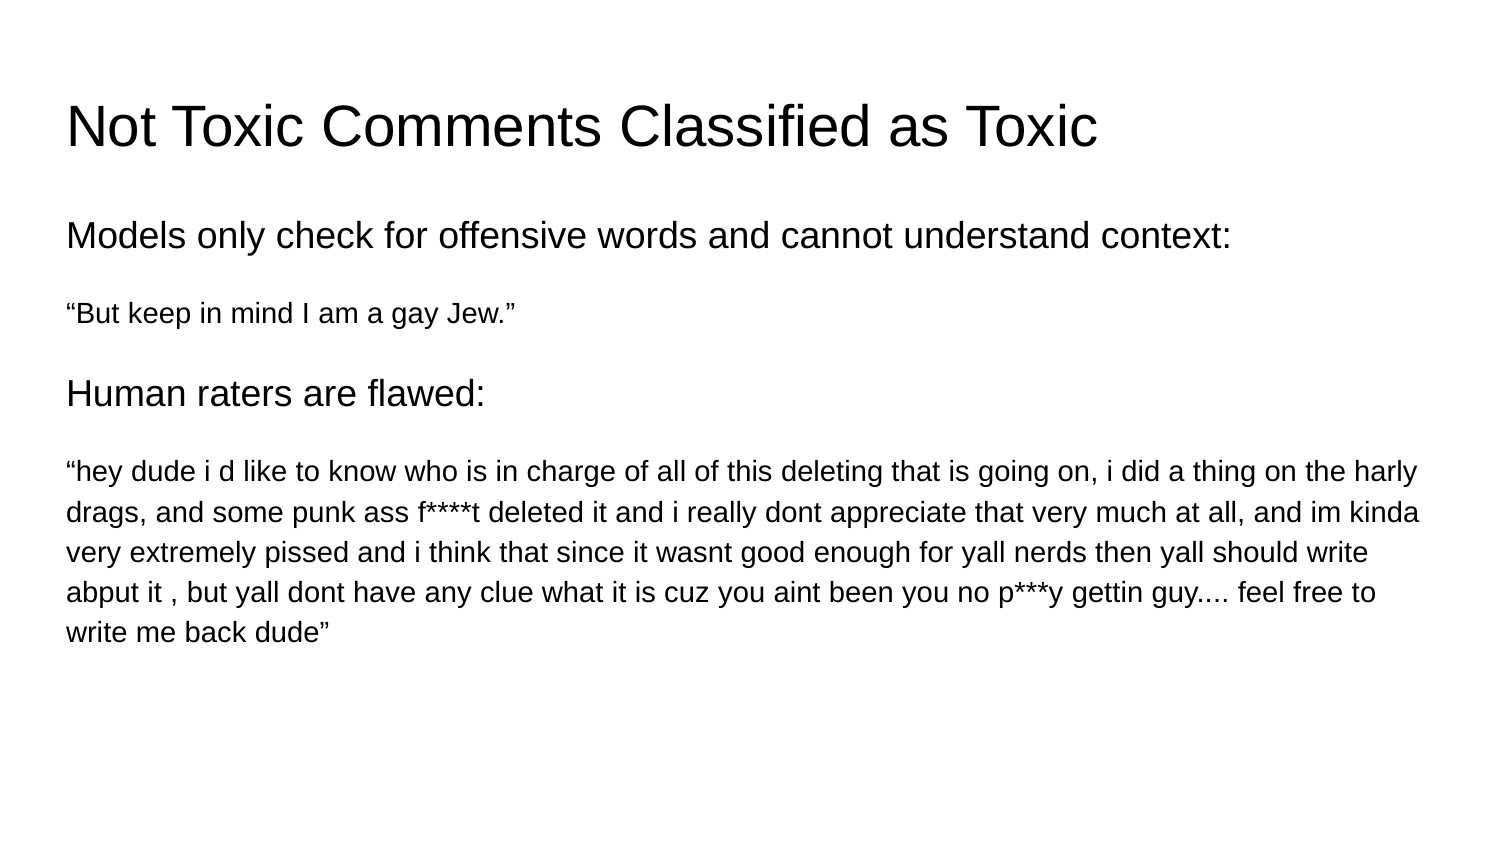

# Not Toxic Comments Classified as Toxic
Models only check for offensive words and cannot understand context:
“But keep in mind I am a gay Jew.”
Human raters are flawed:
“hey dude i d like to know who is in charge of all of this deleting that is going on, i did a thing on the harly drags, and some punk ass f****t deleted it and i really dont appreciate that very much at all, and im kinda very extremely pissed and i think that since it wasnt good enough for yall nerds then yall should write abput it , but yall dont have any clue what it is cuz you aint been you no p***y gettin guy.... feel free to write me back dude”